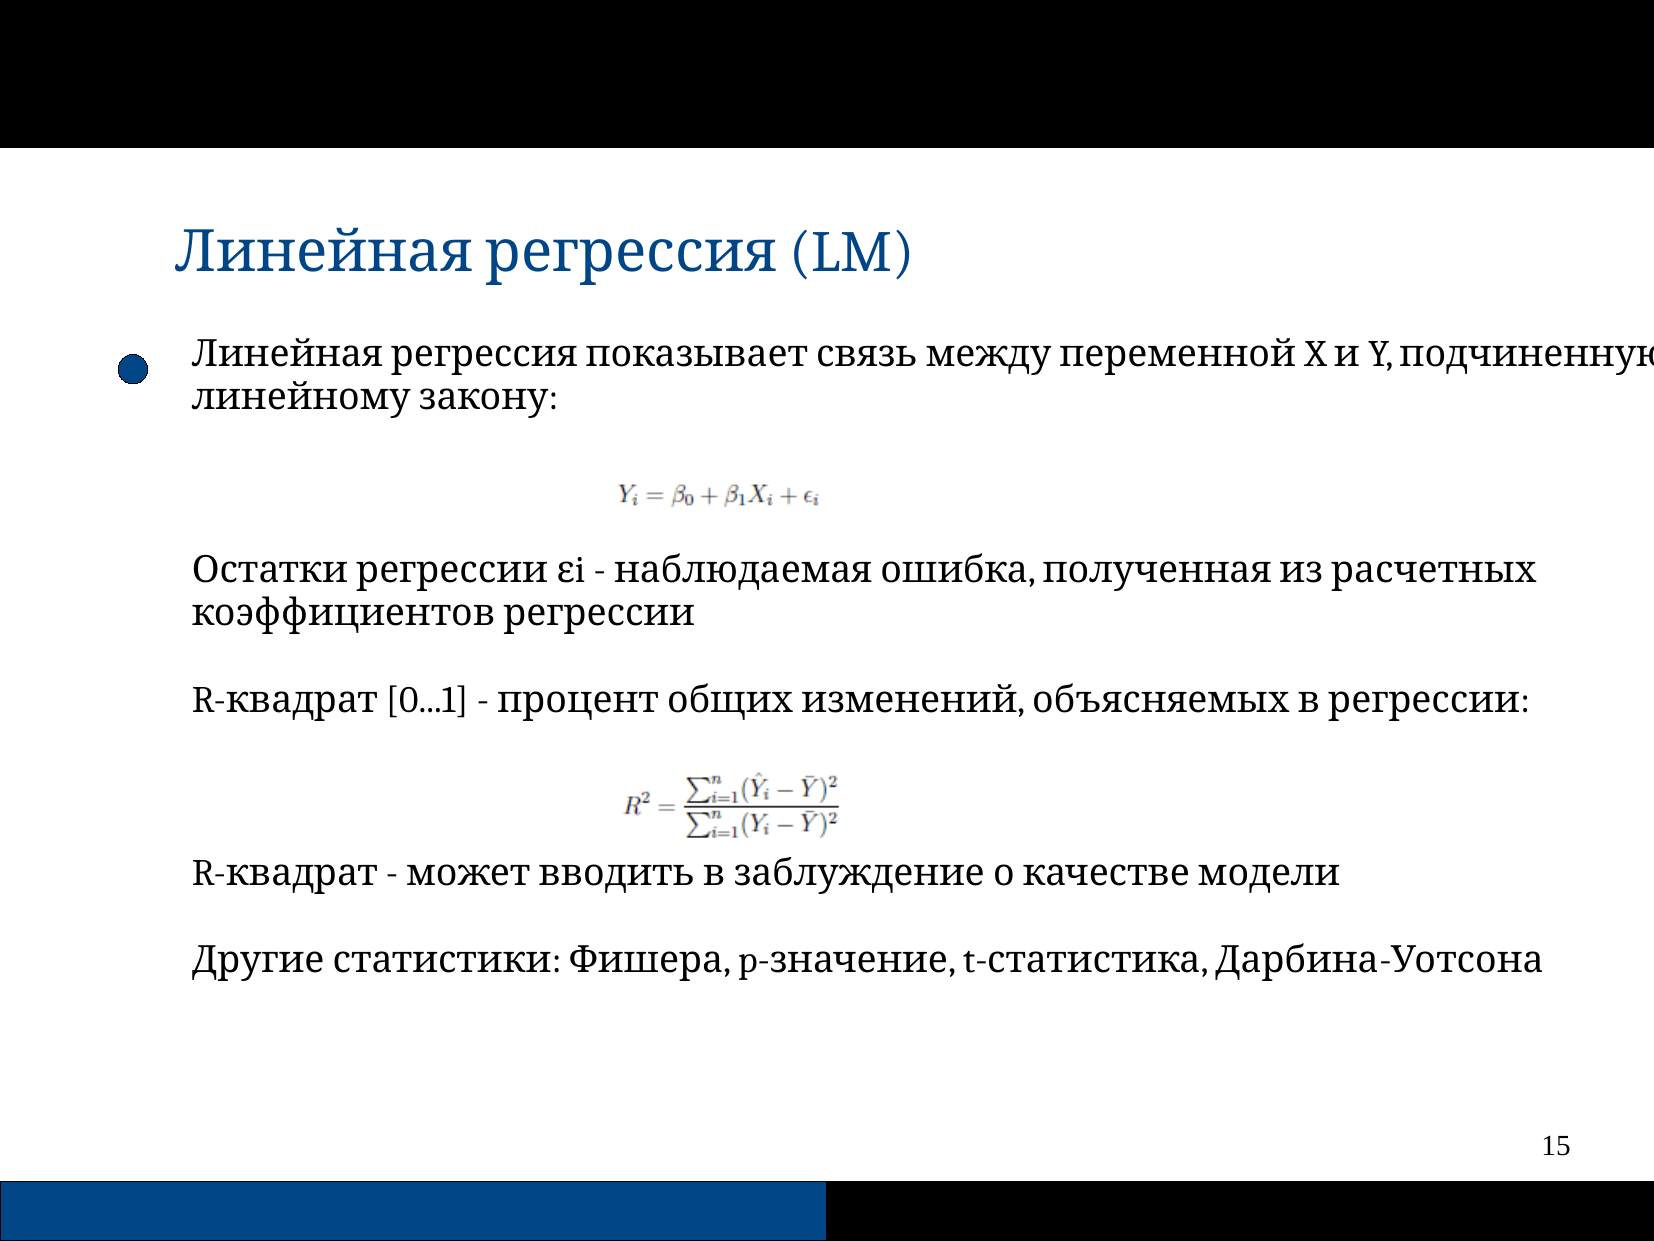

Линейная регрессия (LM)
Линейная регрессия показывает связь между переменной X и Y, подчиненную
линейному закону:
Остатки регрессии εi - наблюдаемая ошибка, полученная из расчетных
коэффициентов регрессии
R-квадрат [0...1] - процент общих изменений, объясняемых в регрессии:
R-квадрат - может вводить в заблуждение о качестве модели
Другие статистики: Фишера, p-значение, t-статистика, Дарбина-Уотсона
15